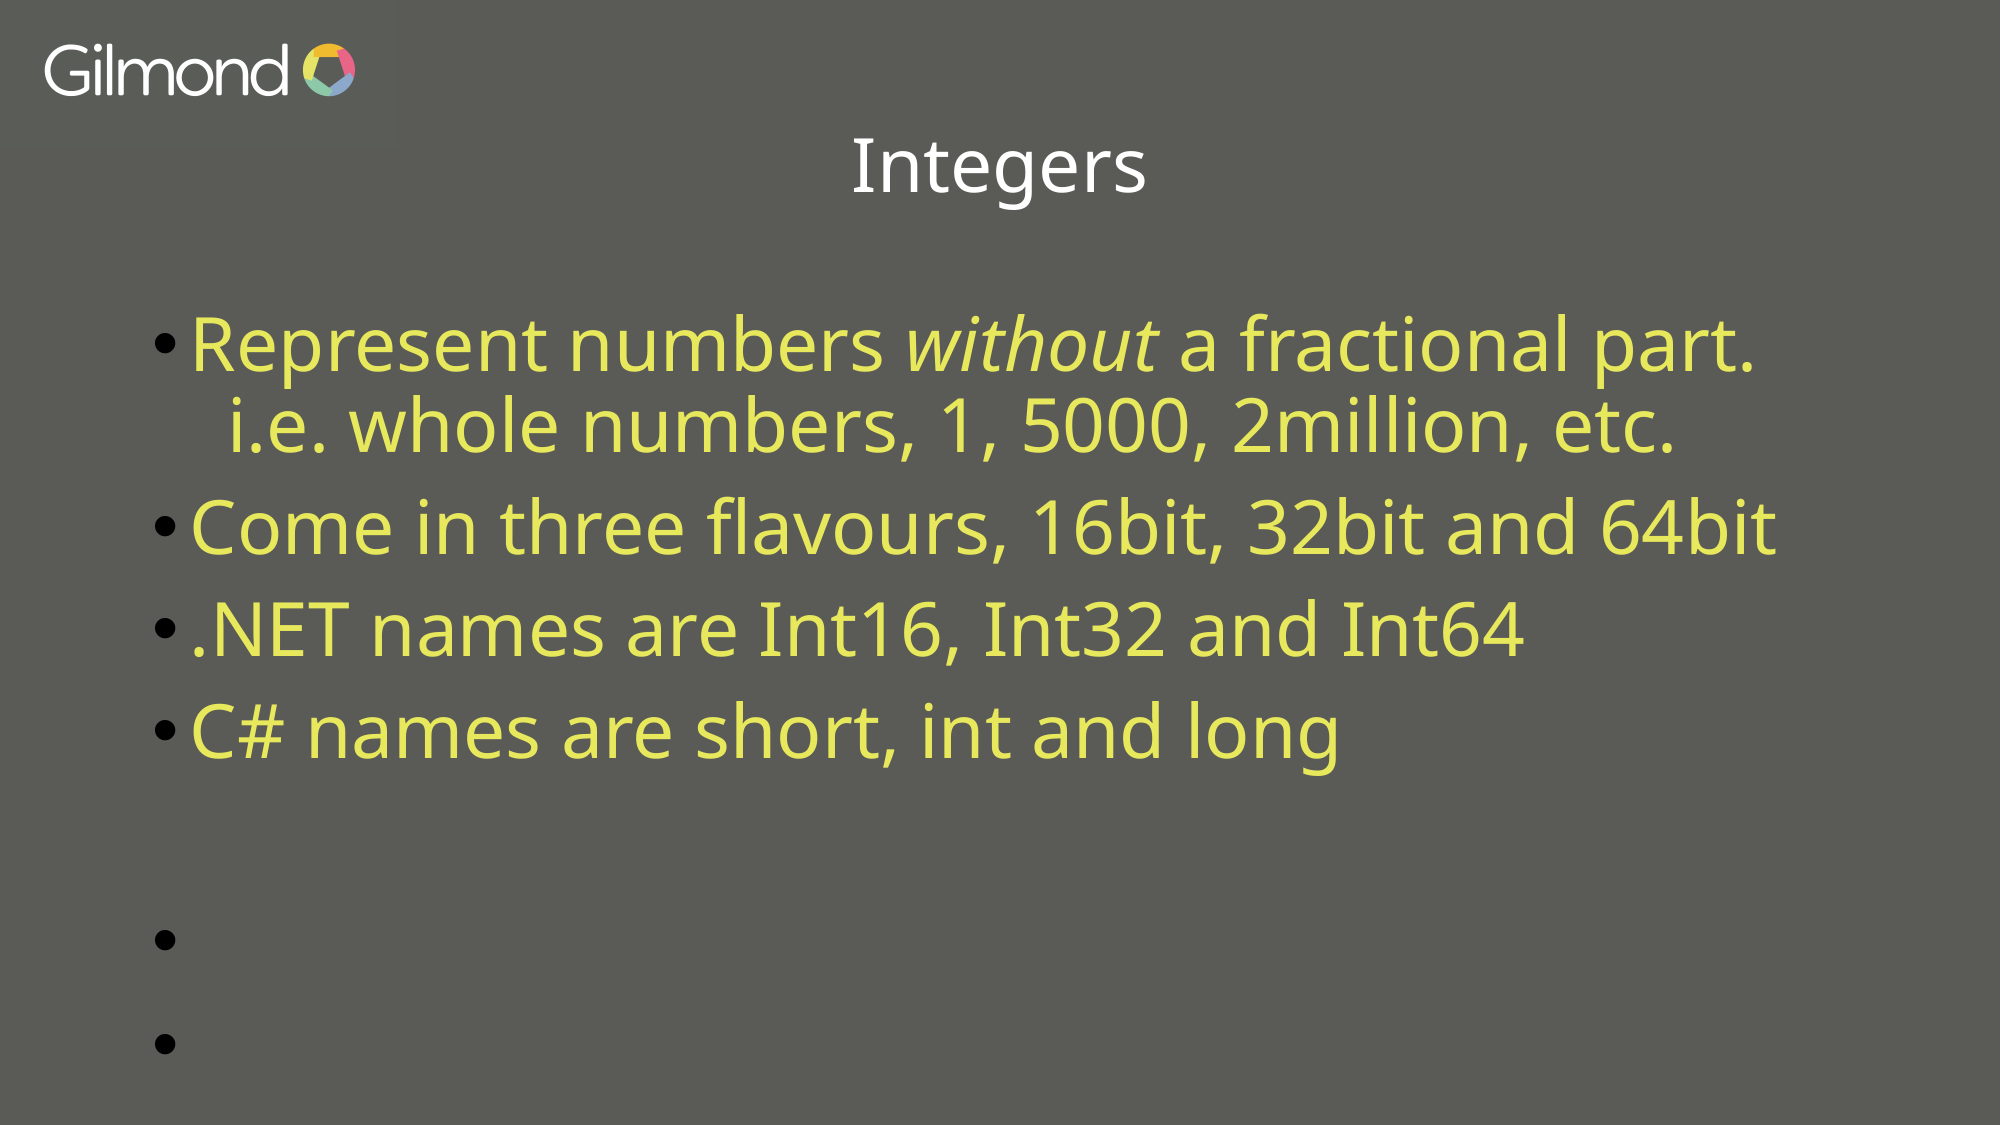

# Integers
Represent numbers without a fractional part. i.e. whole numbers, 1, 5000, 2million, etc.
Come in three flavours, 16bit, 32bit and 64bit
.NET names are Int16, Int32 and Int64
C# names are short, int and long